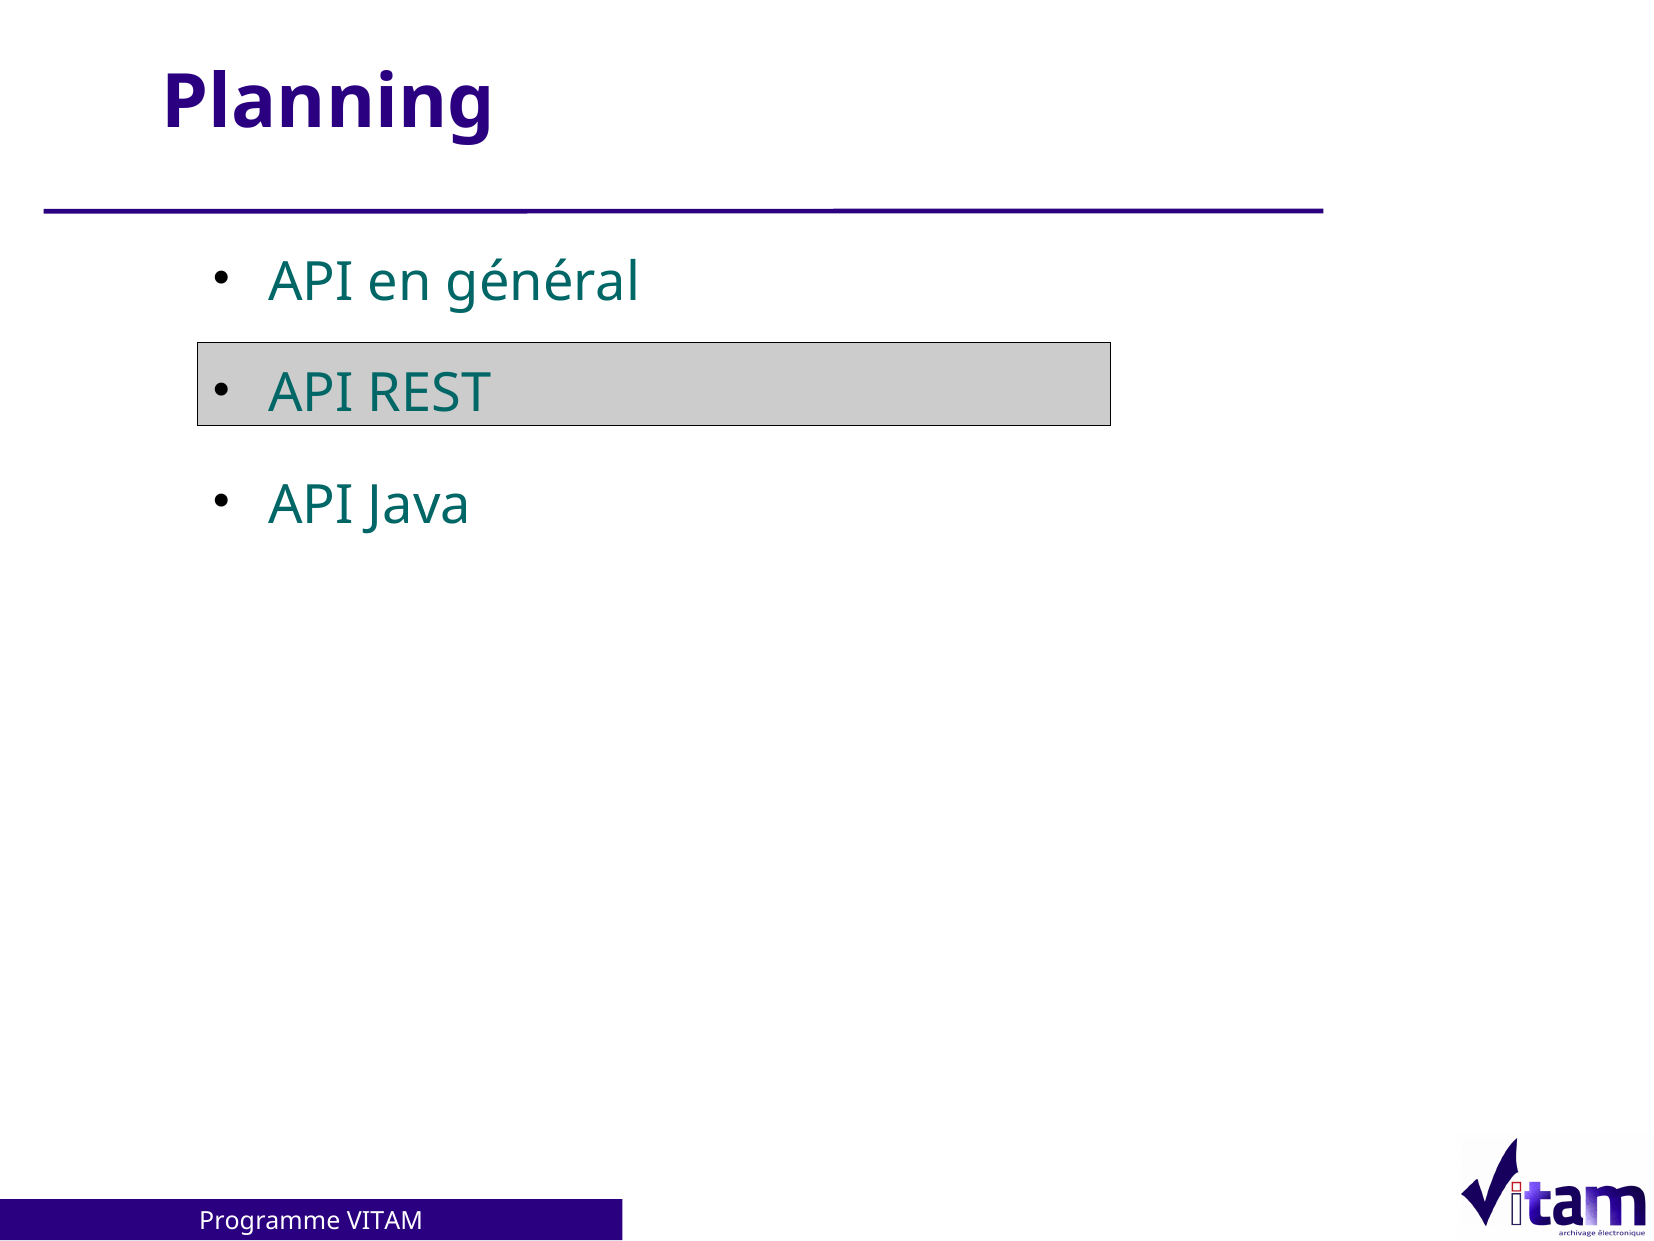

# Planning
API en général
API REST
API Java